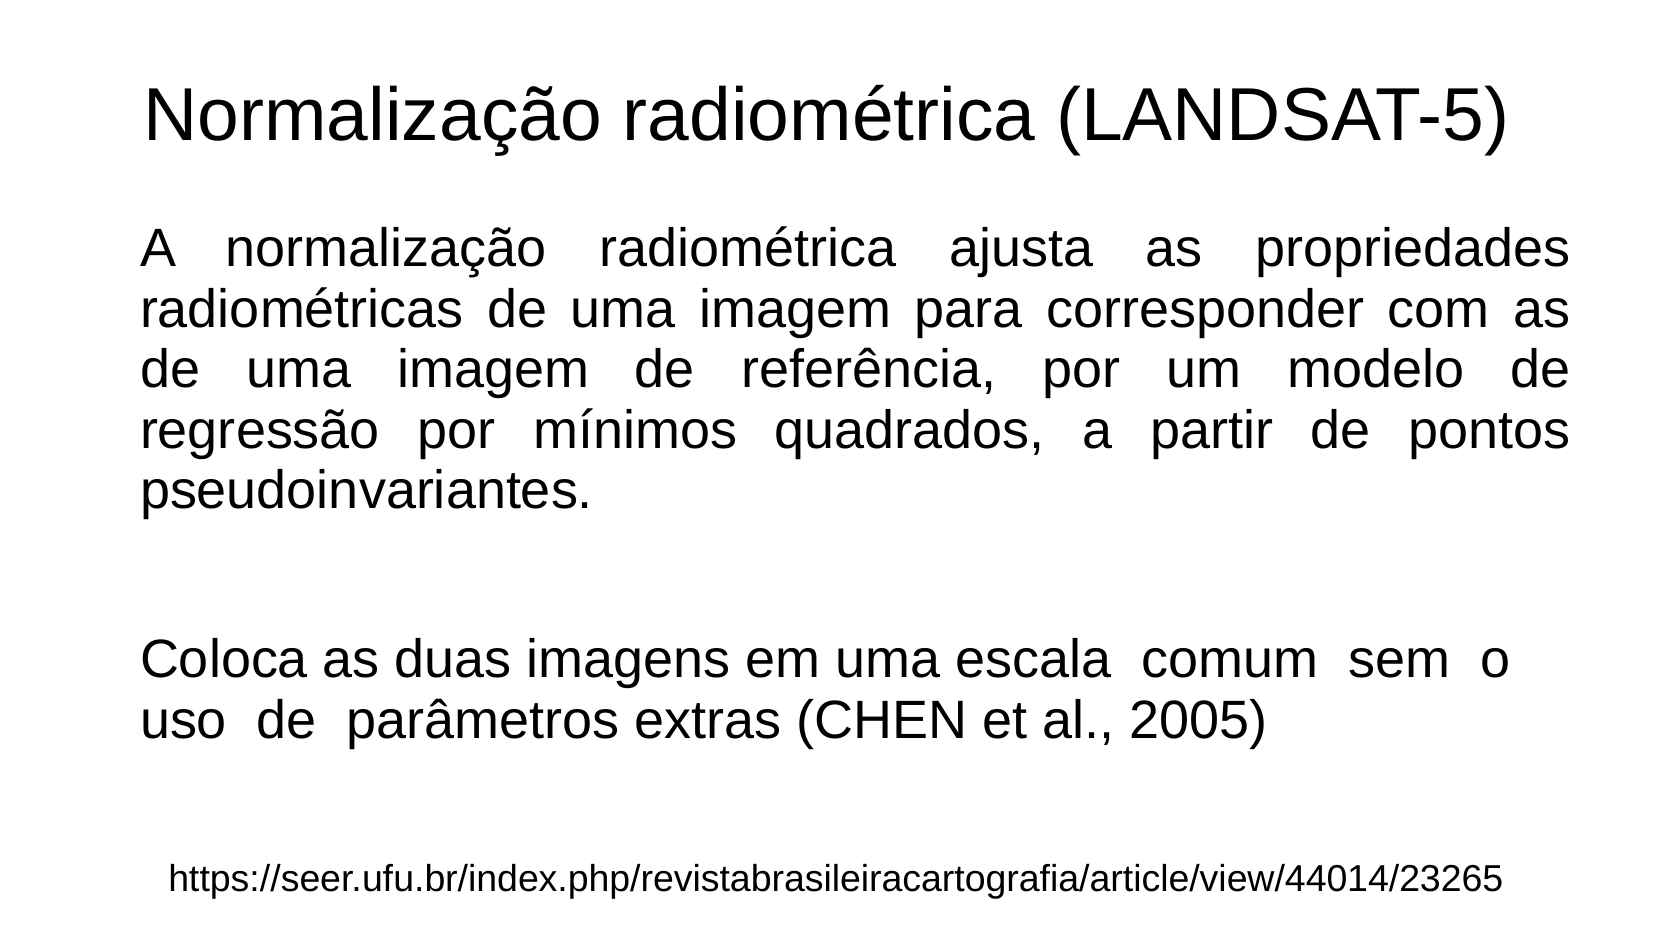

# Normalização radiométrica (LANDSAT-5)
A normalização radiométrica ajusta as propriedades radiométricas de uma imagem para corresponder com as de uma imagem de referência, por um modelo de regressão por mínimos quadrados, a partir de pontos pseudoinvariantes.
Coloca as duas imagens em uma escala comum sem o uso de parâmetros extras (CHEN et al., 2005)
https://seer.ufu.br/index.php/revistabrasileiracartografia/article/view/44014/23265